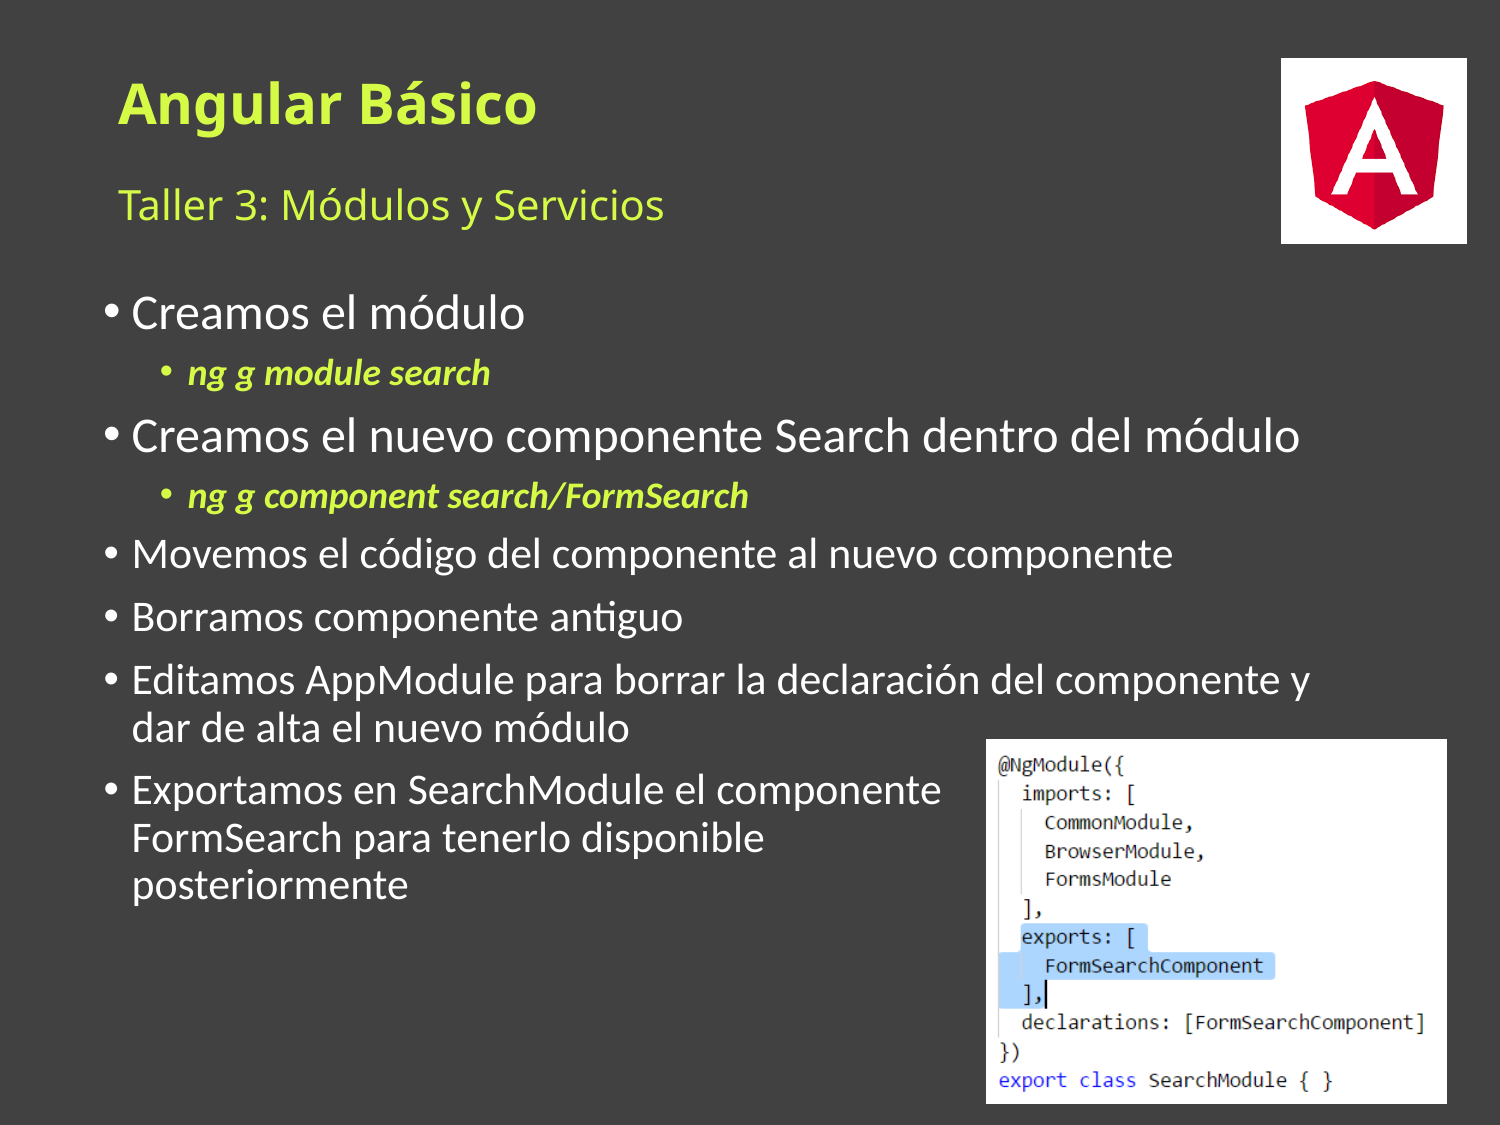

# Angular Básico
Taller 3: Módulos y Servicios
Creamos el módulo
ng g module search
Creamos el nuevo componente Search dentro del módulo
ng g component search/FormSearch
Movemos el código del componente al nuevo componente
Borramos componente antiguo
Editamos AppModule para borrar la declaración del componente y dar de alta el nuevo módulo
Exportamos en SearchModule el componente
FormSearch para tenerlo disponible
posteriormente